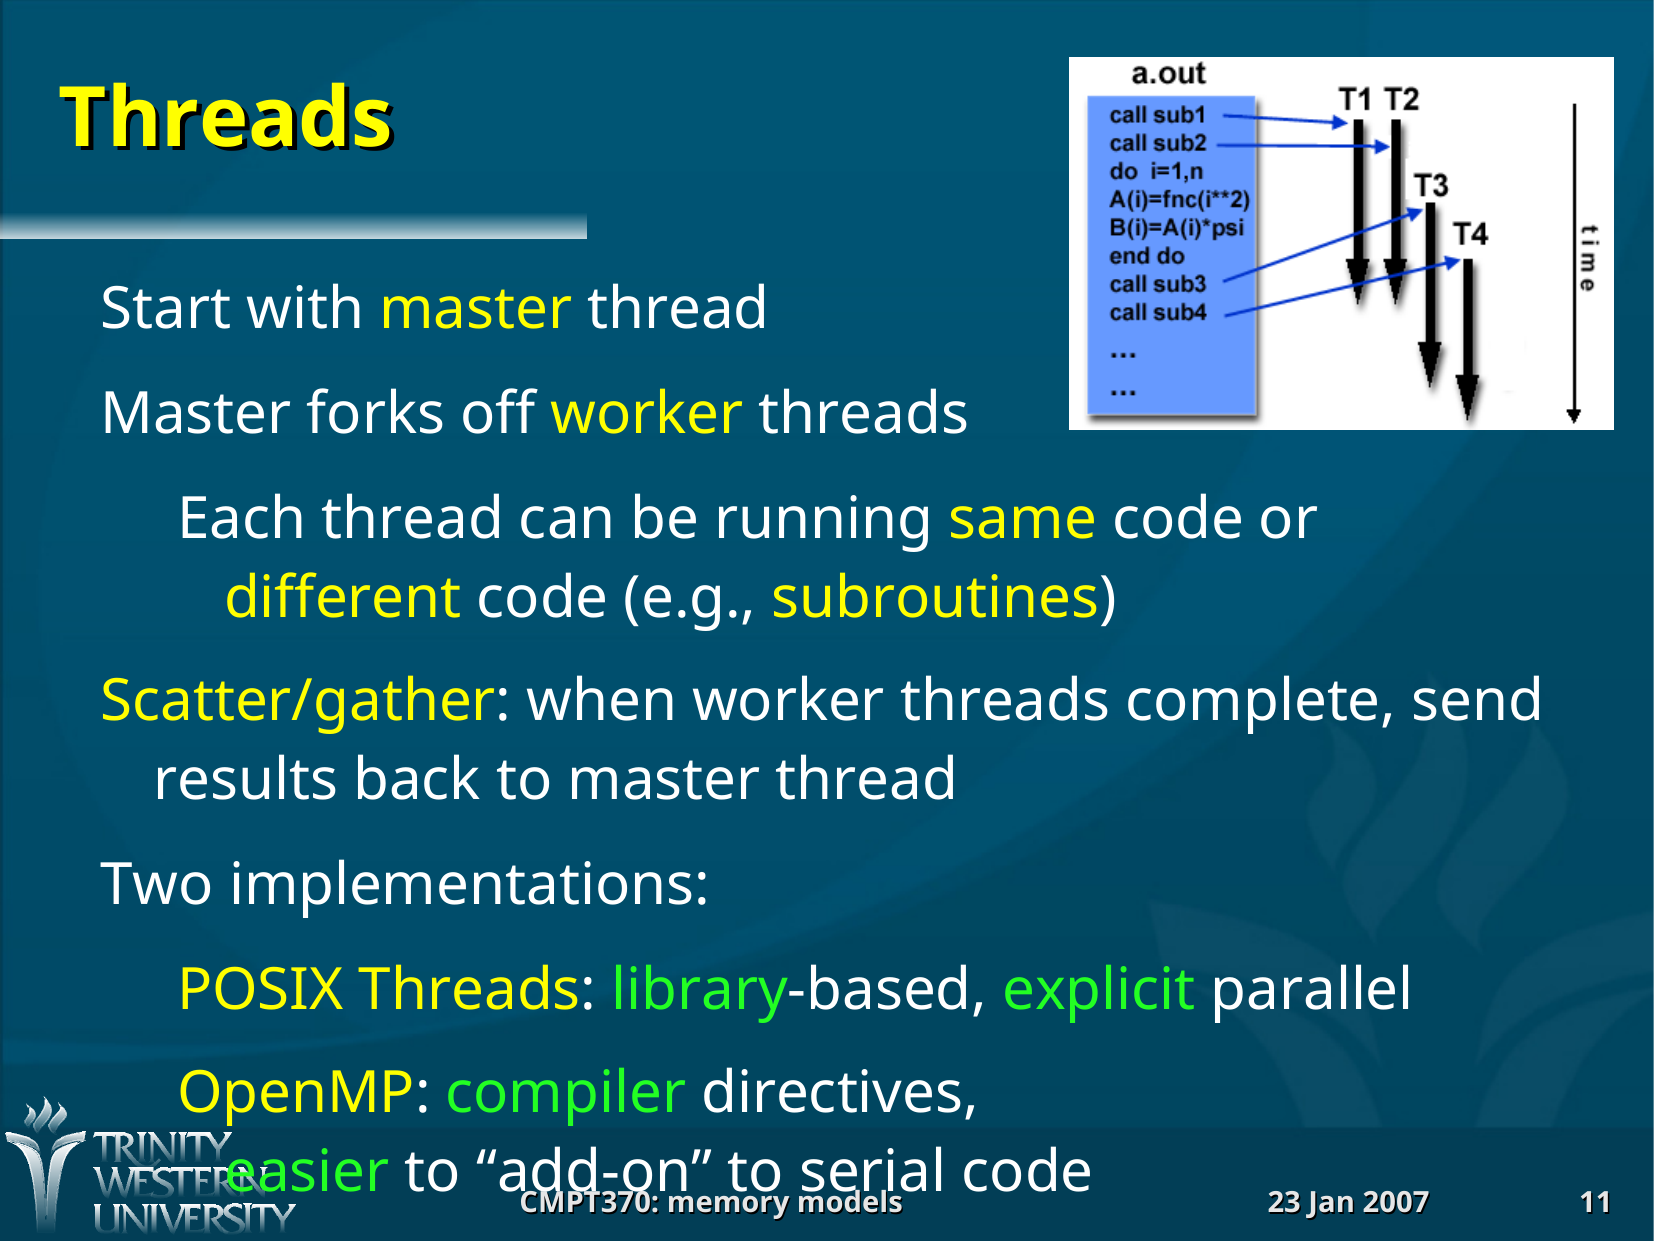

# Threads
Start with master thread
Master forks off worker threads
Each thread can be running same code or different code (e.g., subroutines)
Scatter/gather: when worker threads complete, send results back to master thread
Two implementations:
POSIX Threads: library-based, explicit parallel
OpenMP: compiler directives,
easier to “add-on” to serial code
#pragma omp parallel
CMPT370: memory models
23 Jan 2007
11